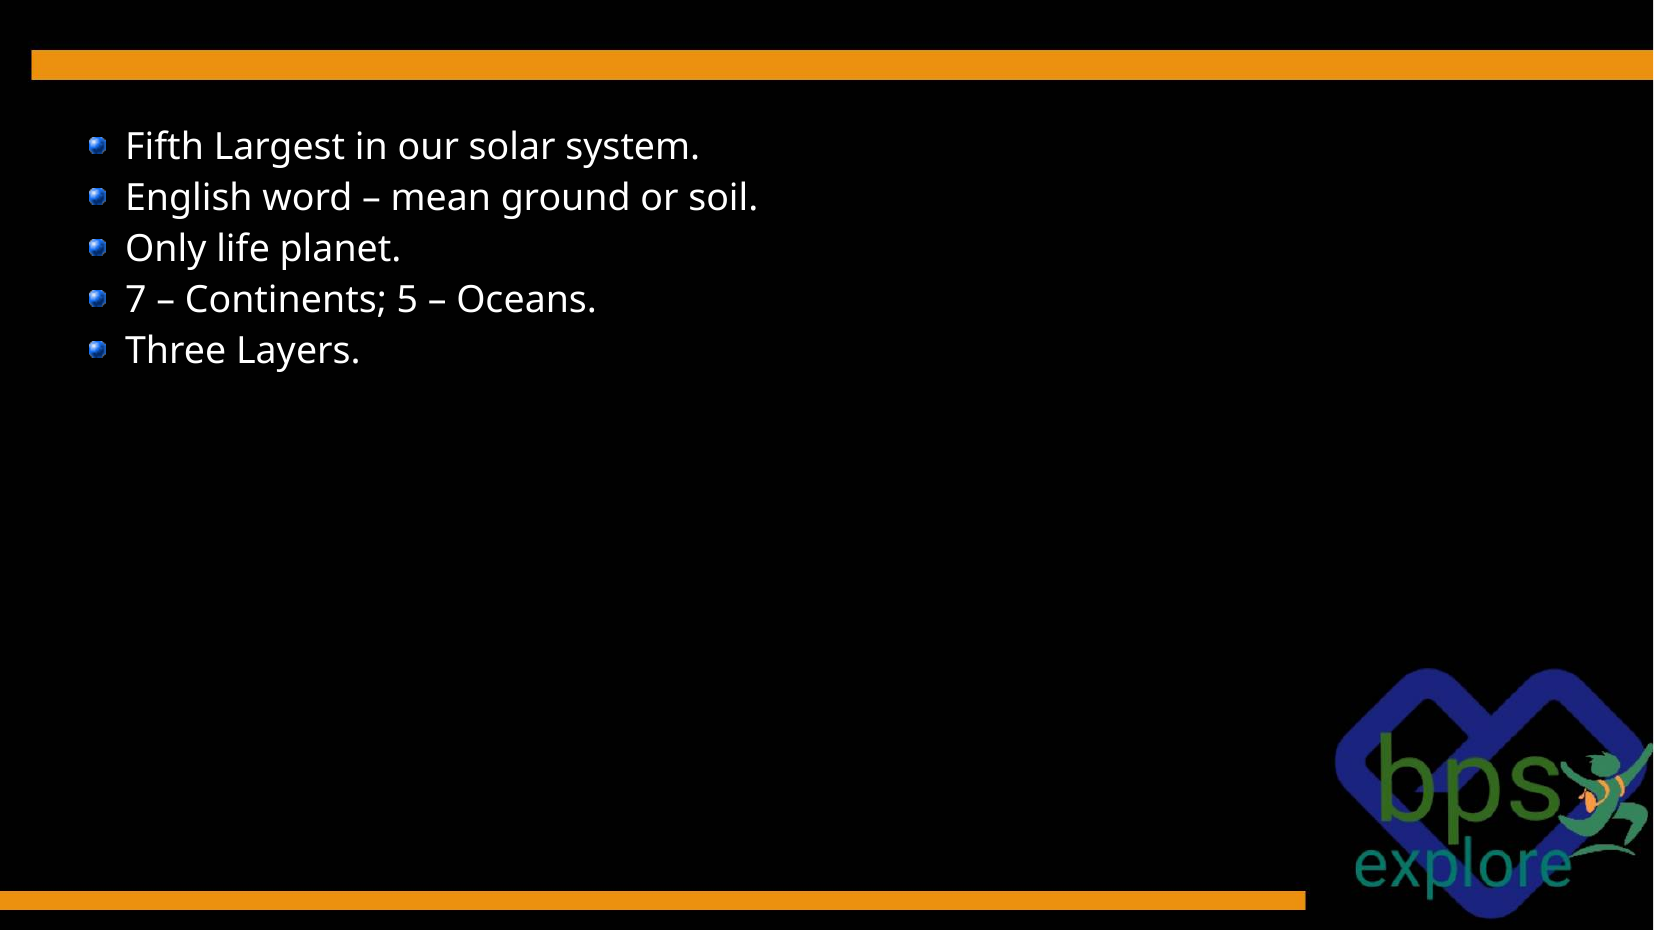

Fifth Largest in our solar system.
English word – mean ground or soil.
Only life planet.
7 – Continents; 5 – Oceans.
Three Layers.